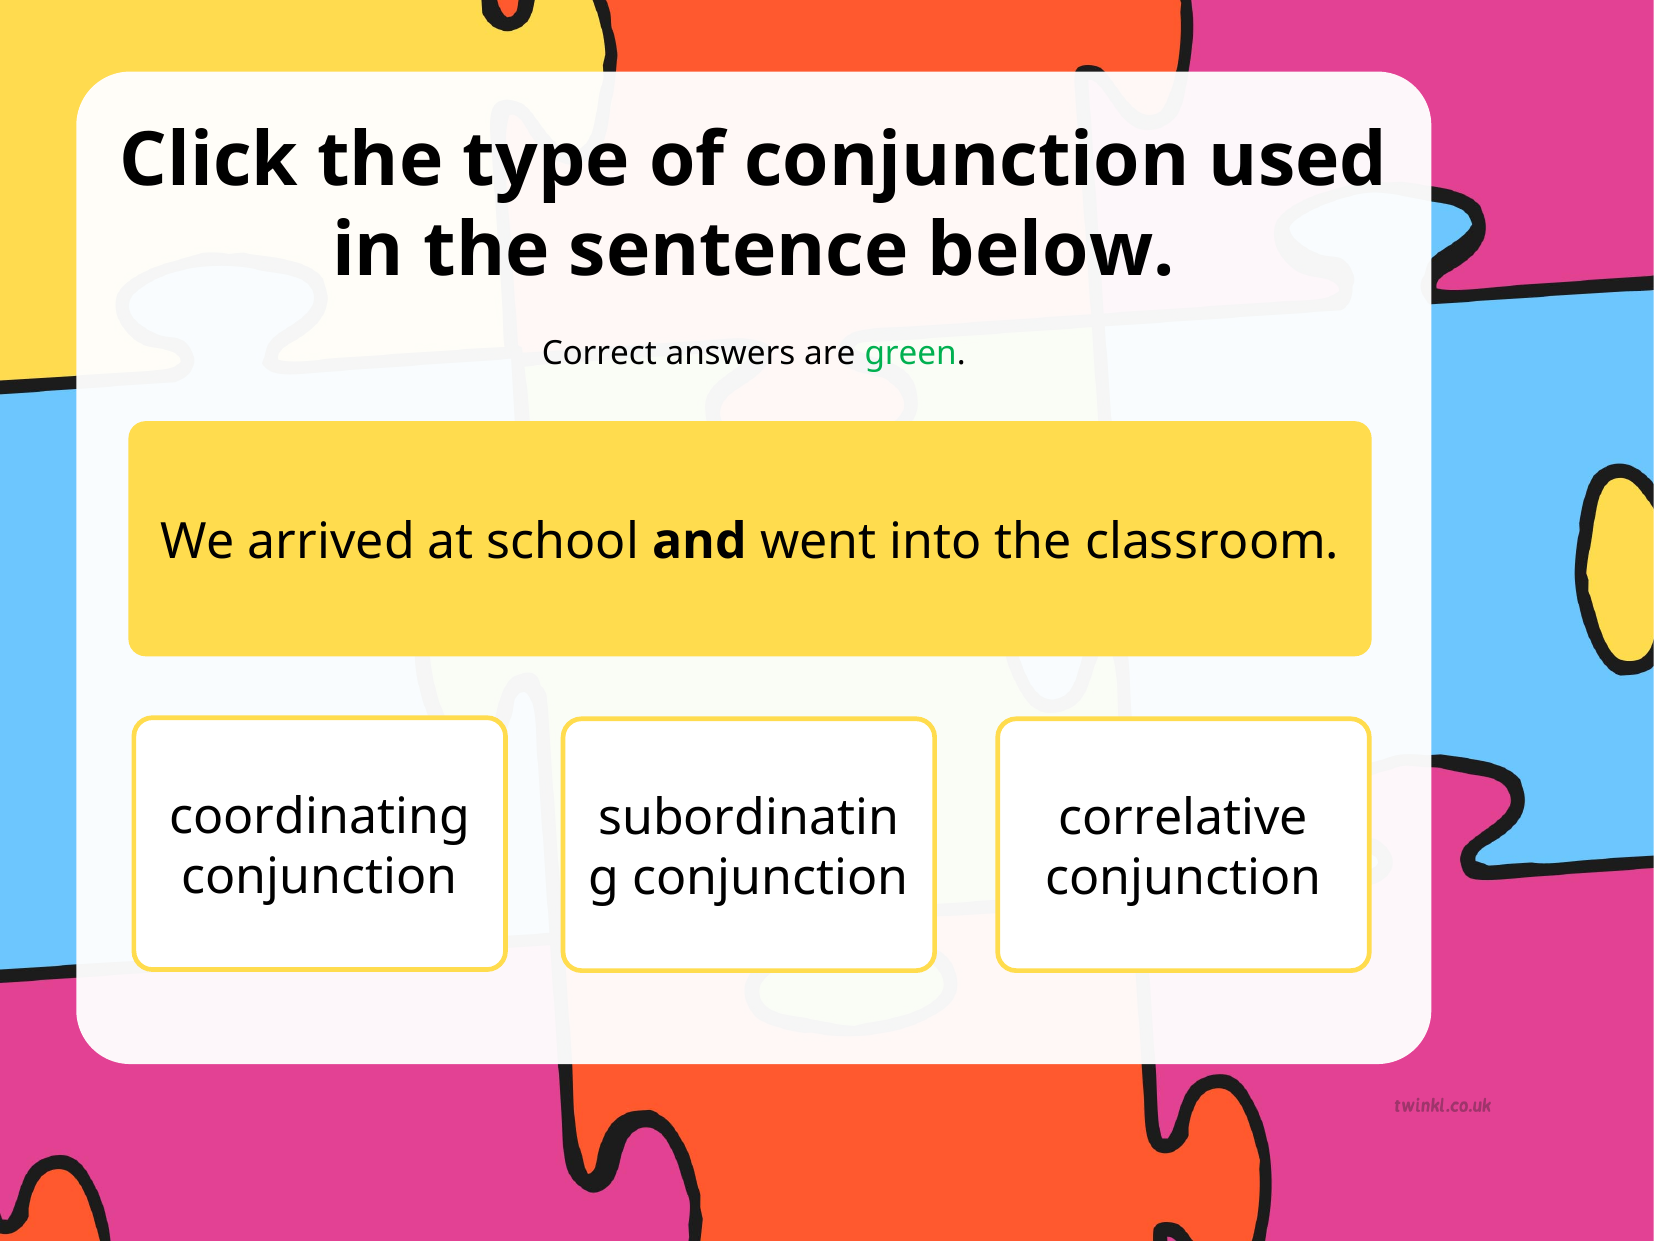

Click the type of conjunction used in the sentence below.
Correct answers are green.
We arrived at school and went into the classroom.
coordinating
conjunction
subordinating conjunction
correlative conjunction